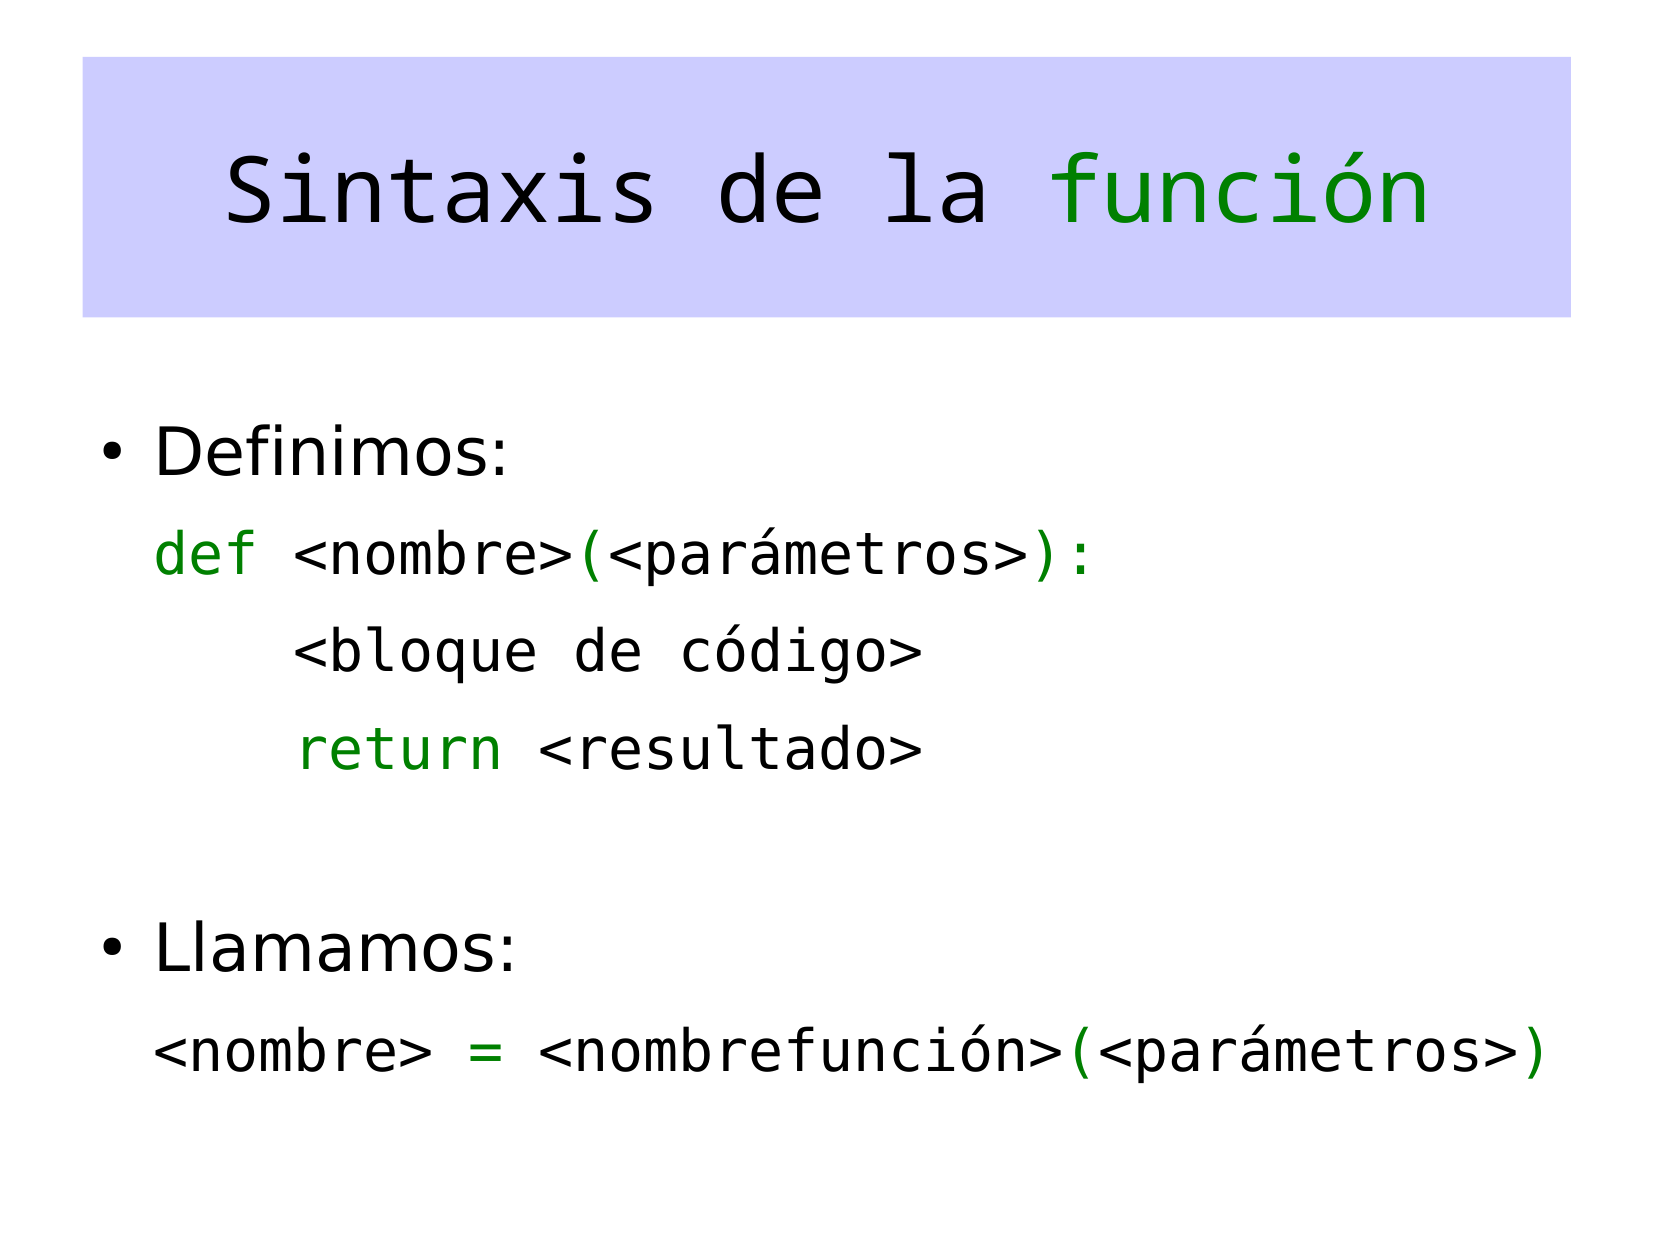

# Sintaxis de la función
Definimos:
def <nombre>(<parámetros>):
 <bloque de código>
 return <resultado>
Llamamos:
<nombre> = <nombrefunción>(<parámetros>)